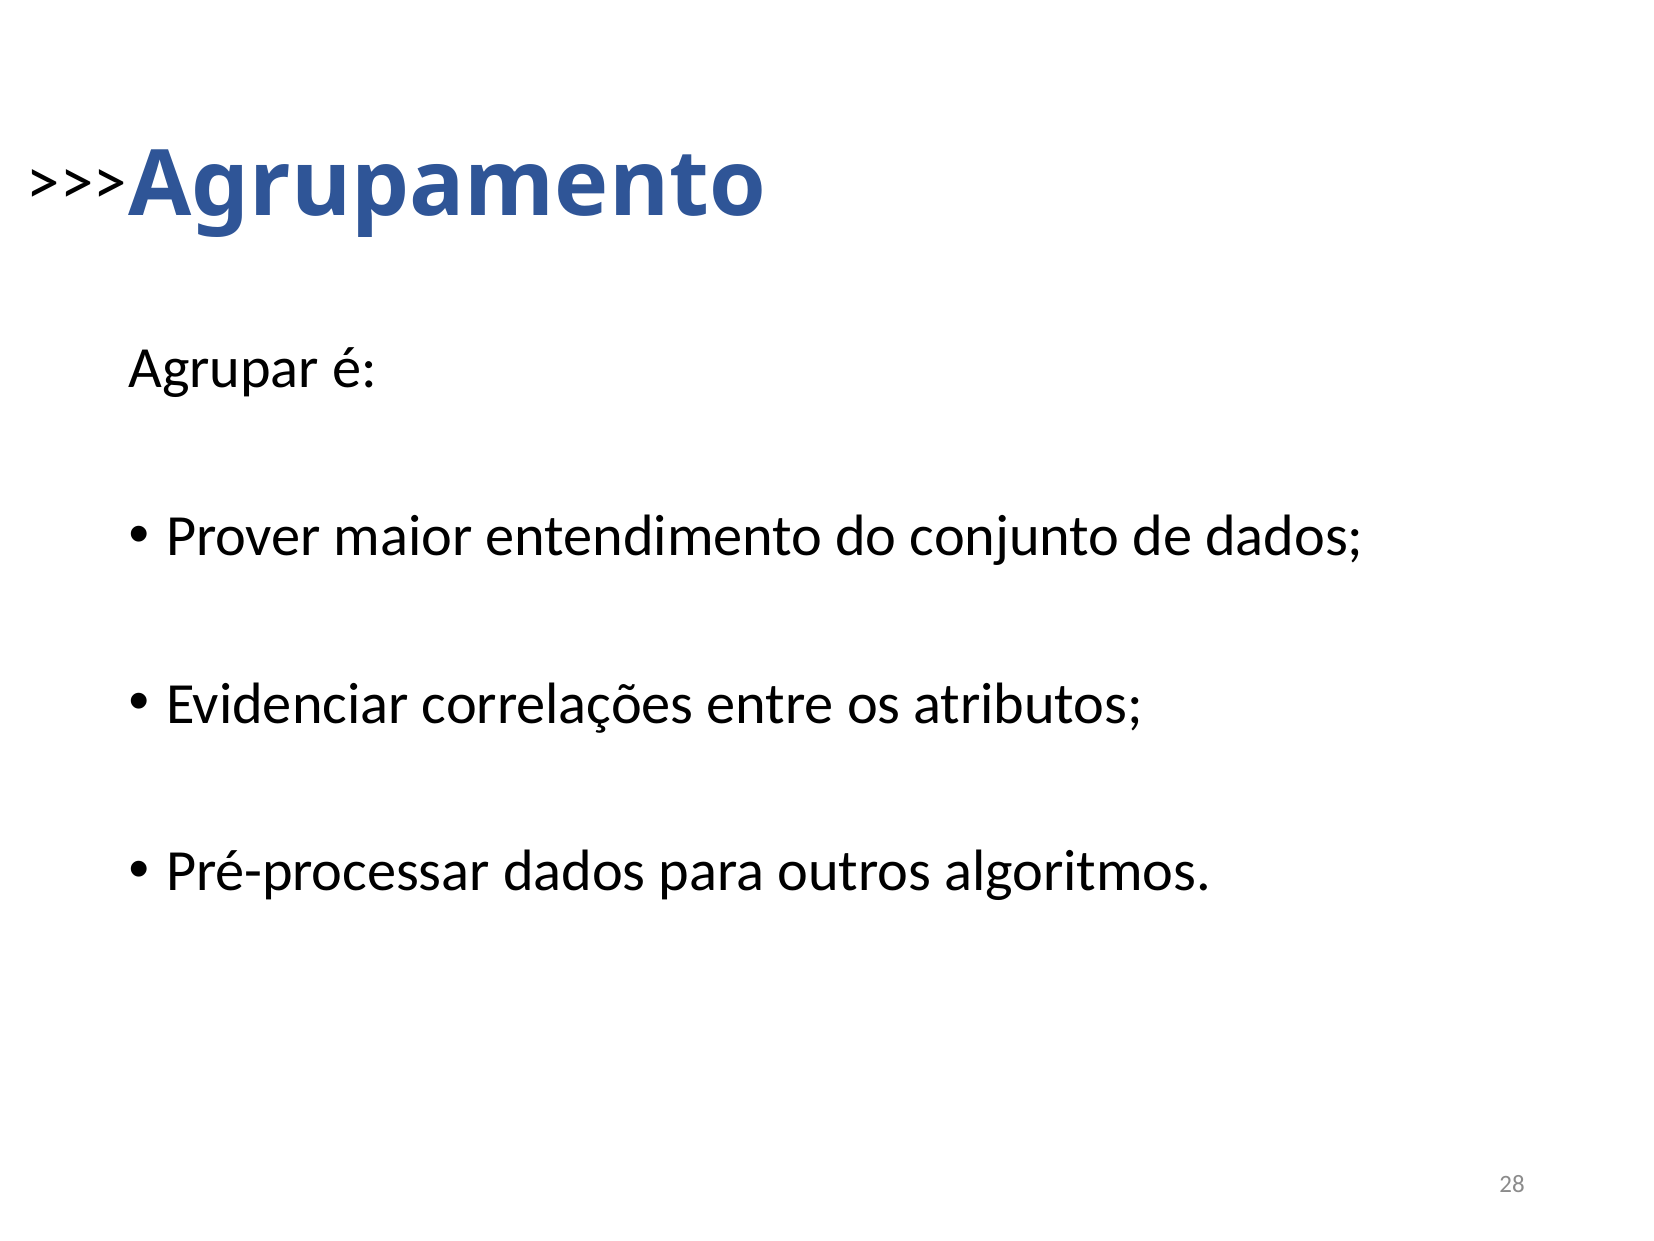

# Agrupamento
Agrupar é:
Prover maior entendimento do conjunto de dados;
Evidenciar correlações entre os atributos;
Pré-processar dados para outros algoritmos.